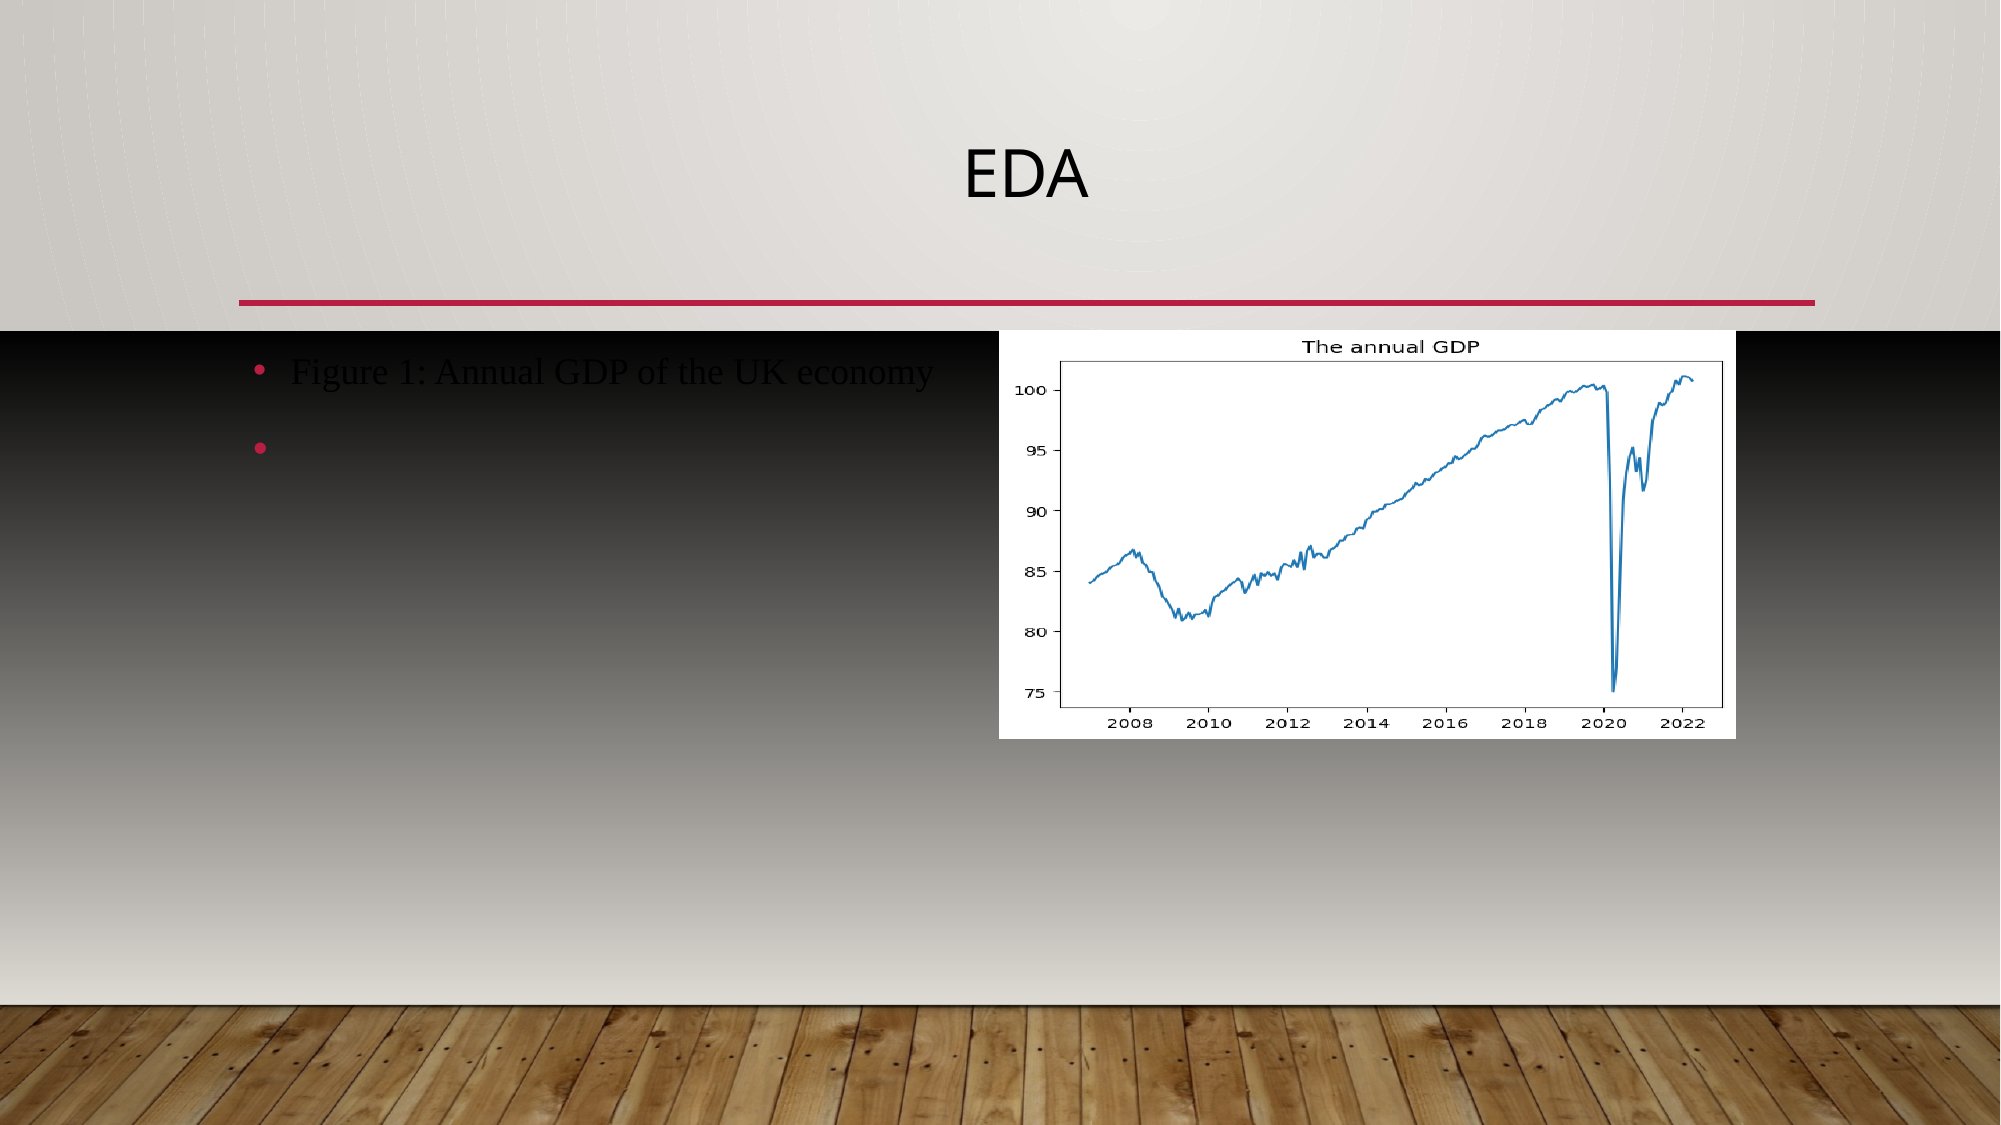

# EDA
Figure 1: Annual GDP of the UK economy